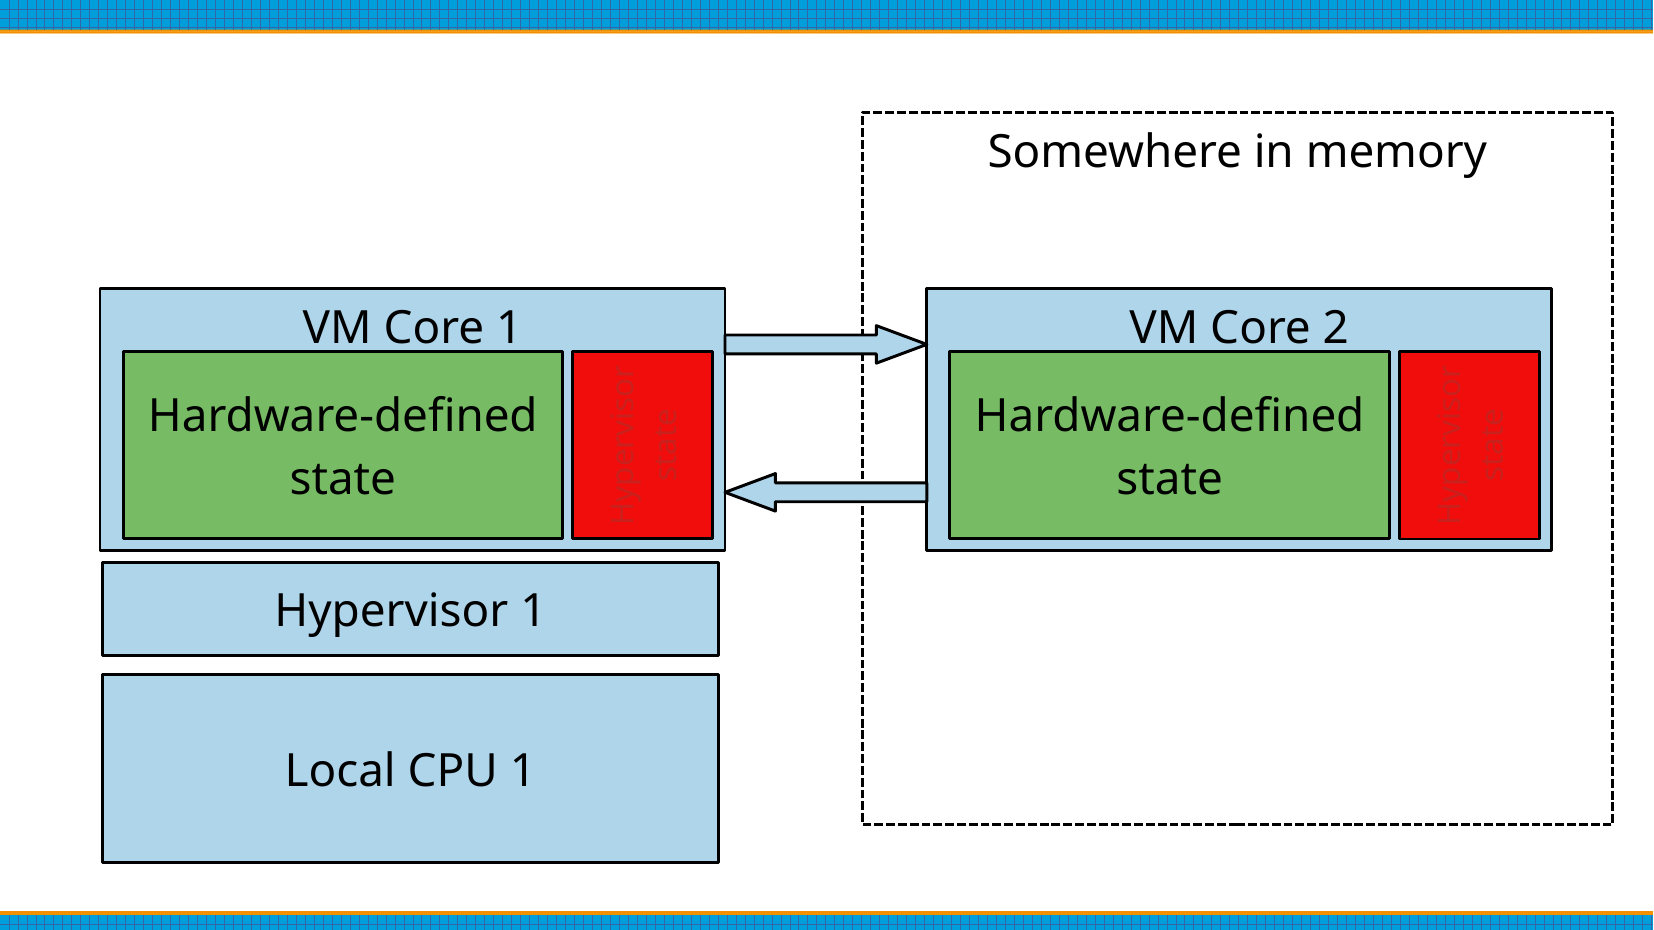

Somewhere in memory
VM Core 1
VM Core 2
Hardware-defined
state
Hardware-defined
state
Hypervisor
state
Hypervisor
state
Hypervisor 1
Local CPU 1